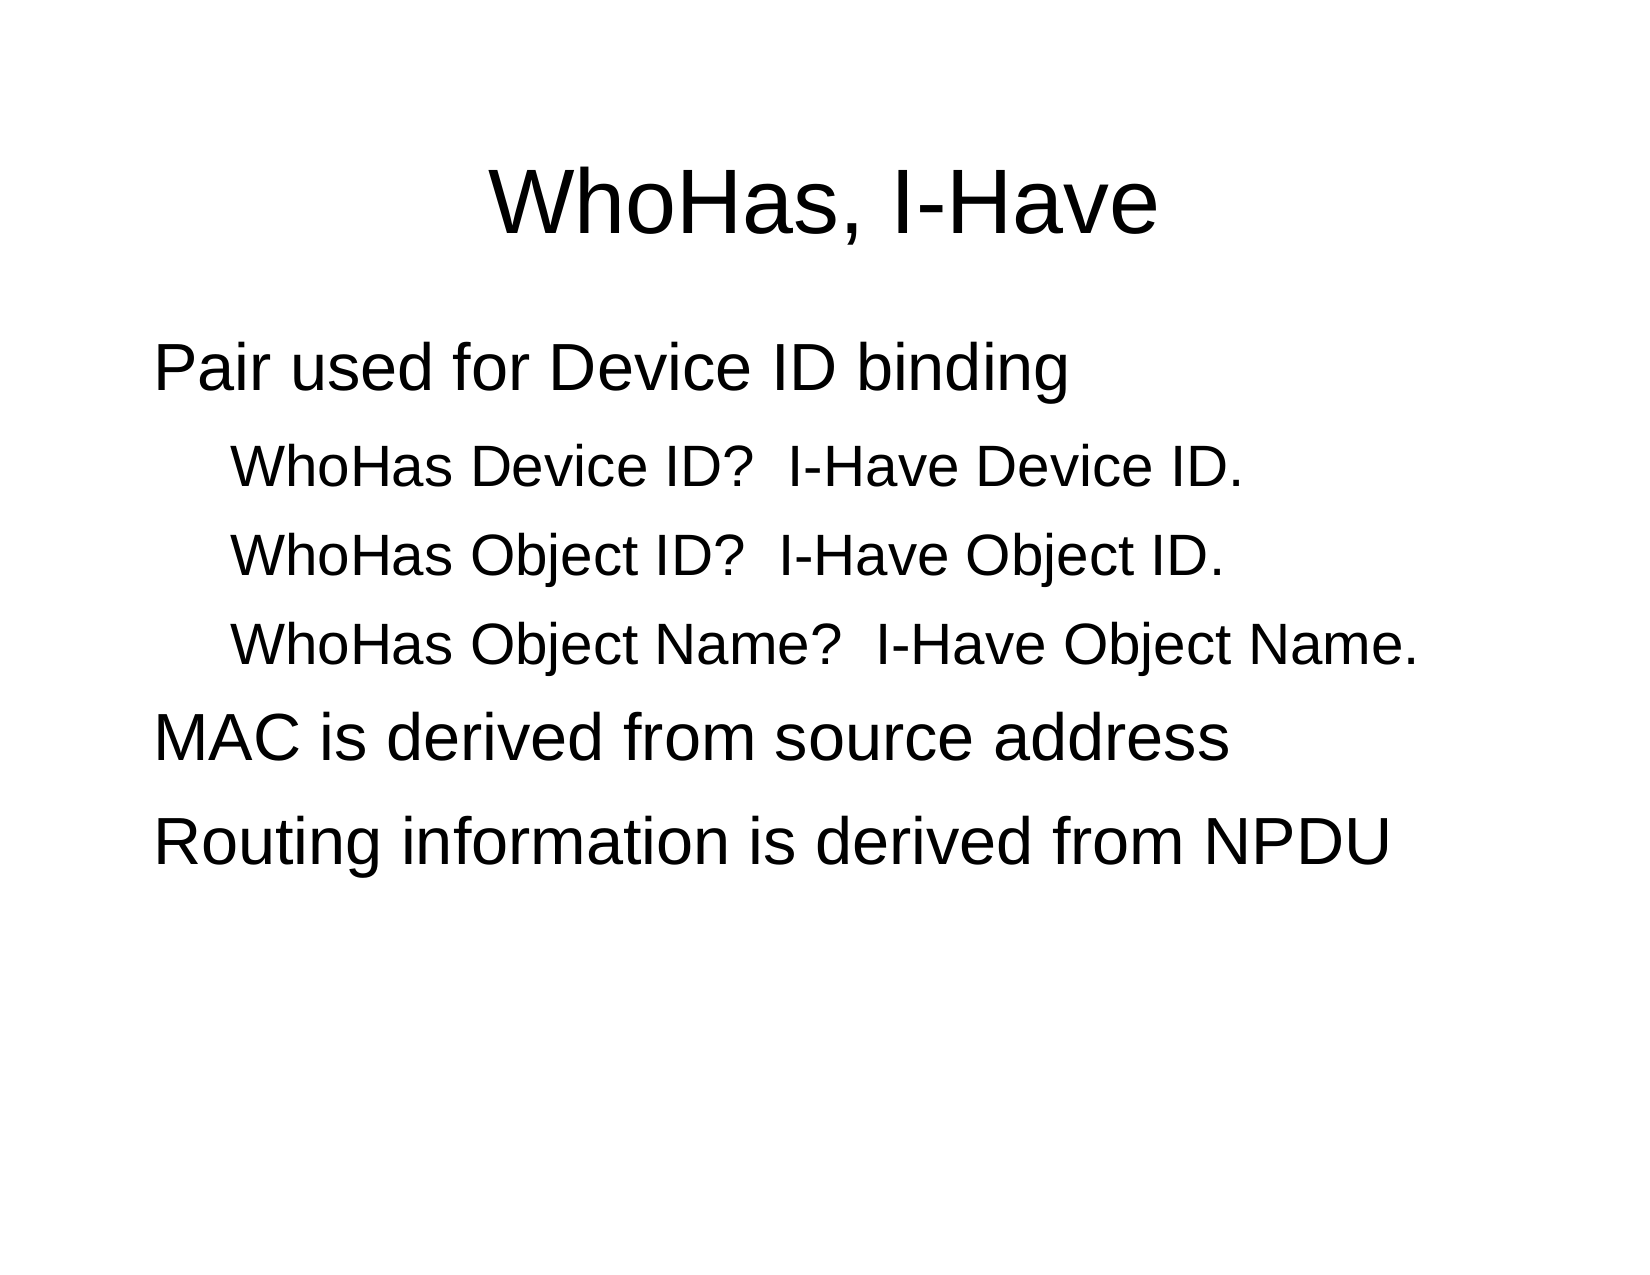

# WhoHas, I-Have
Pair used for Device ID binding
WhoHas Device ID? I-Have Device ID.
WhoHas Object ID? I-Have Object ID.
WhoHas Object Name? I-Have Object Name.
MAC is derived from source address
Routing information is derived from NPDU